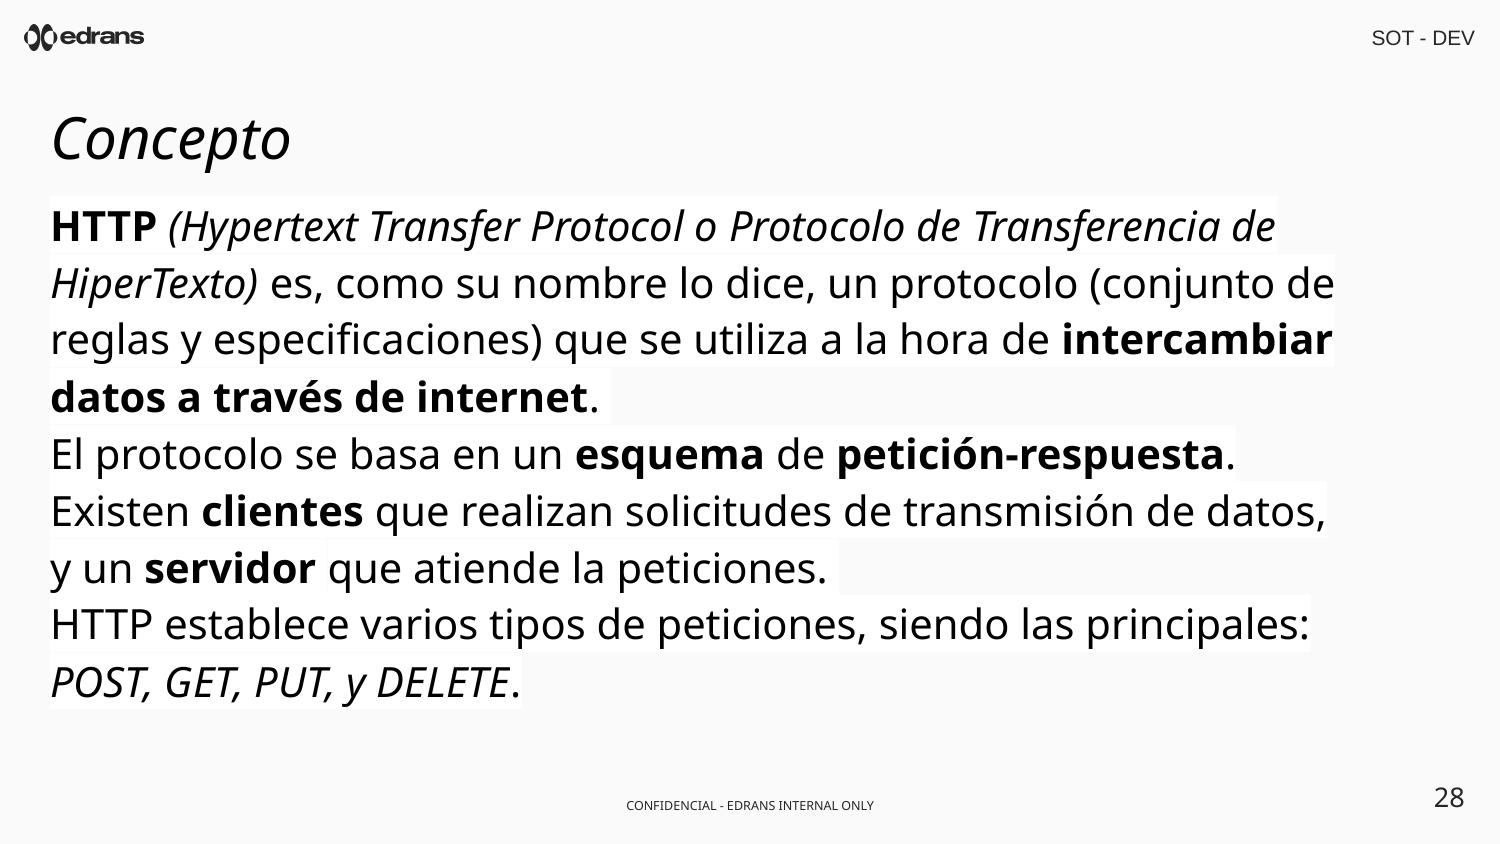

SOT - DEV
Concepto
HTTP (Hypertext Transfer Protocol o Protocolo de Transferencia de HiperTexto) es, como su nombre lo dice, un protocolo (conjunto de reglas y especificaciones) que se utiliza a la hora de intercambiar datos a través de internet.
El protocolo se basa en un esquema de petición-respuesta.
Existen clientes que realizan solicitudes de transmisión de datos, y un servidor que atiende la peticiones.
HTTP establece varios tipos de peticiones, siendo las principales: POST, GET, PUT, y DELETE.
CONFIDENCIAL - EDRANS INTERNAL ONLY